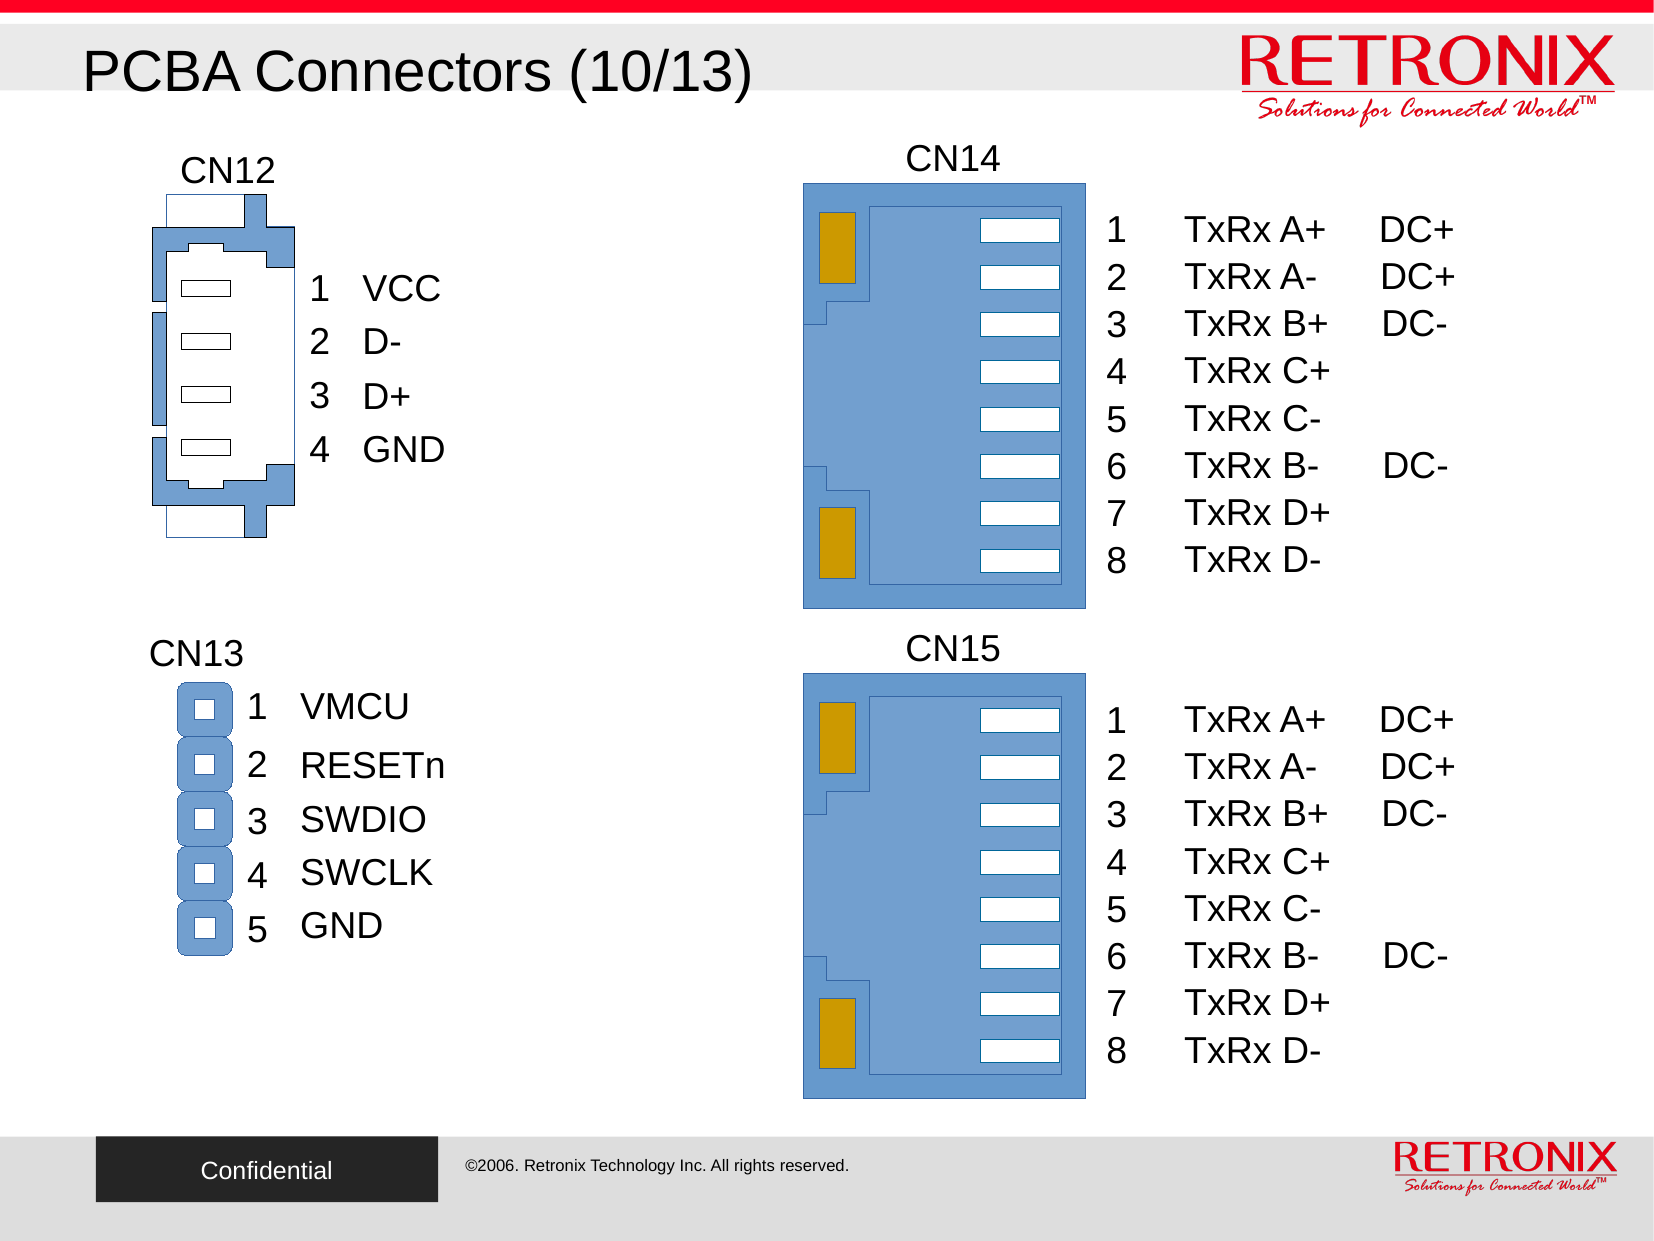

# PCBA Connectors (10/13)
CN14
TxRx A+ DC+
1
TxRx A- DC+
2
TxRx B+ DC-
3
TxRx C+
4
TxRx C-
5
TxRx B- DC-
6
TxRx D+
7
TxRx D-
8
CN12
1
VCC
2
D-
3
D+
4
GND
CN15
TxRx A+ DC+
1
TxRx A- DC+
2
TxRx B+ DC-
3
TxRx C+
4
TxRx C-
5
TxRx B- DC-
6
TxRx D+
7
TxRx D-
8
CN13
1
VMCU
2
RESETn
SWDIO
3
SWCLK
4
GND
5